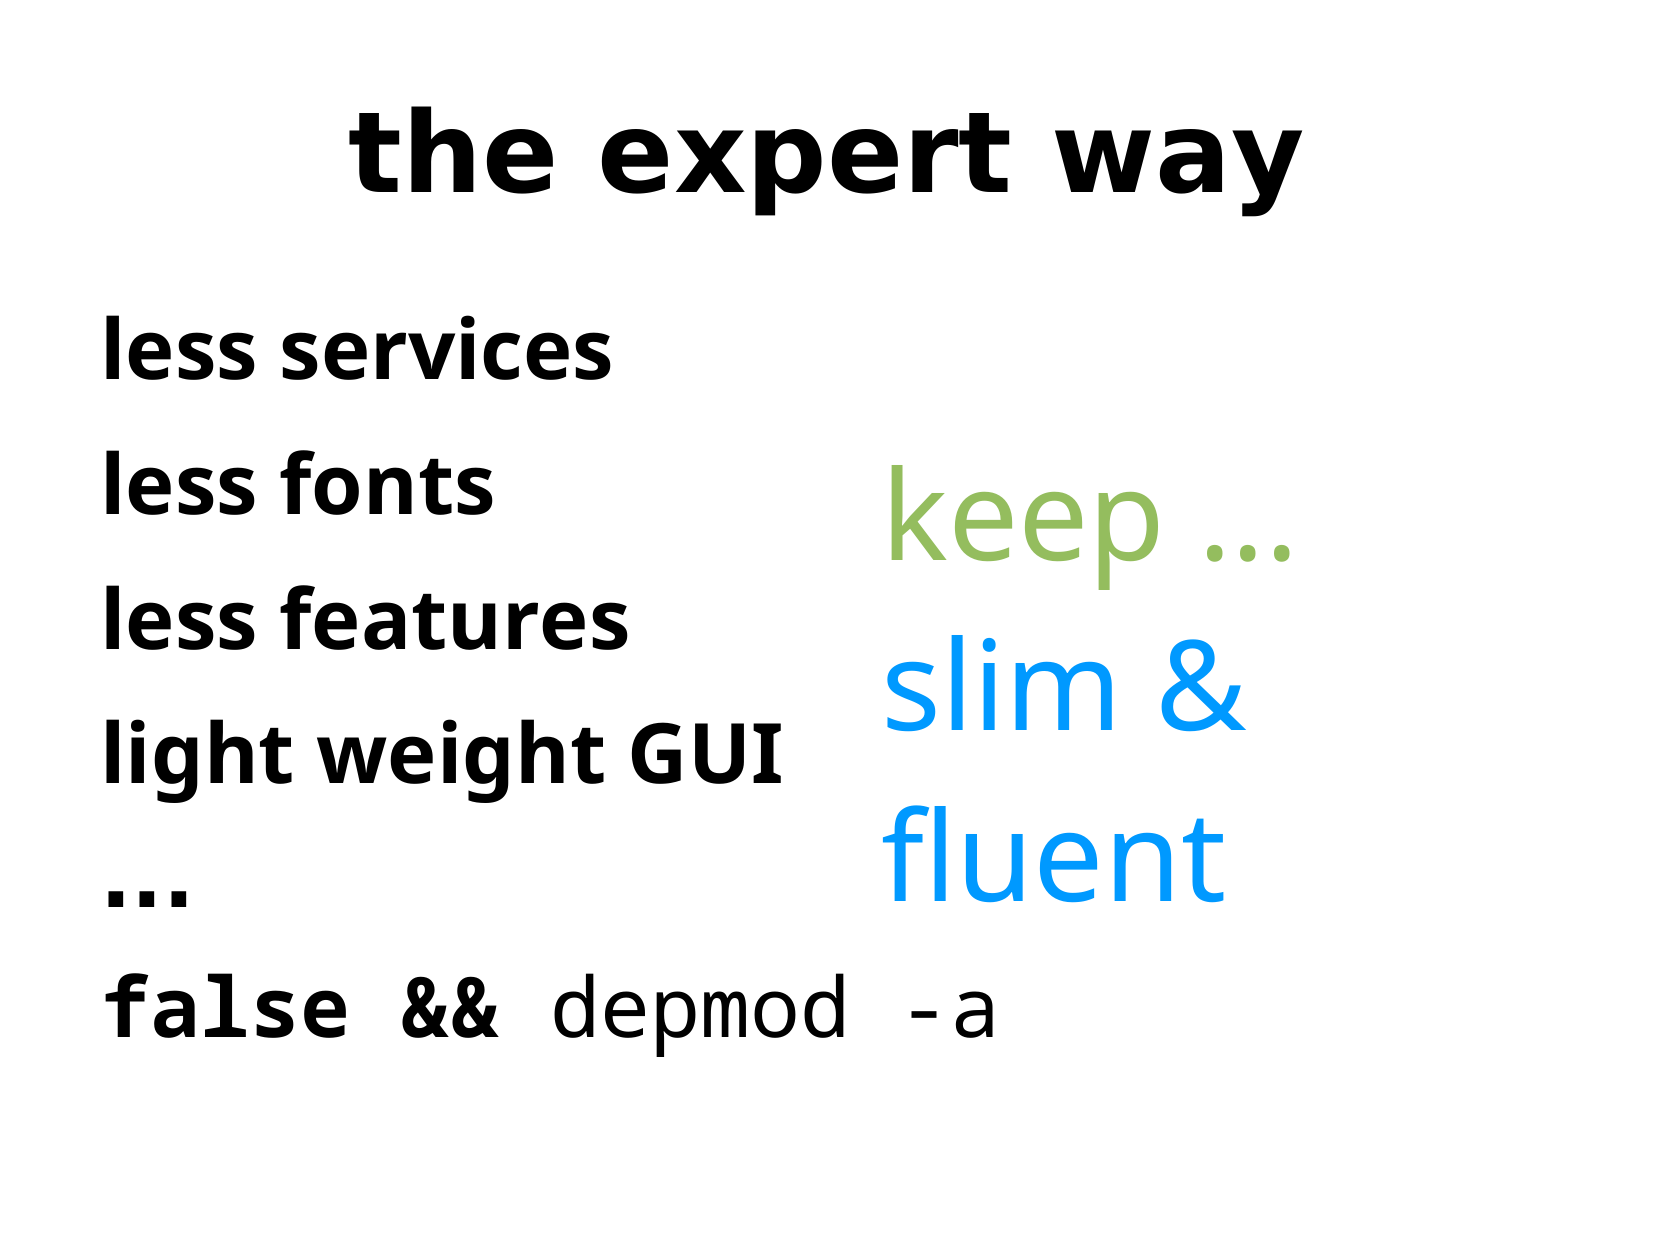

# the expert way
less services
less fonts
less features
light weight GUI
...
false && depmod -a
keep ...
slim & fluent